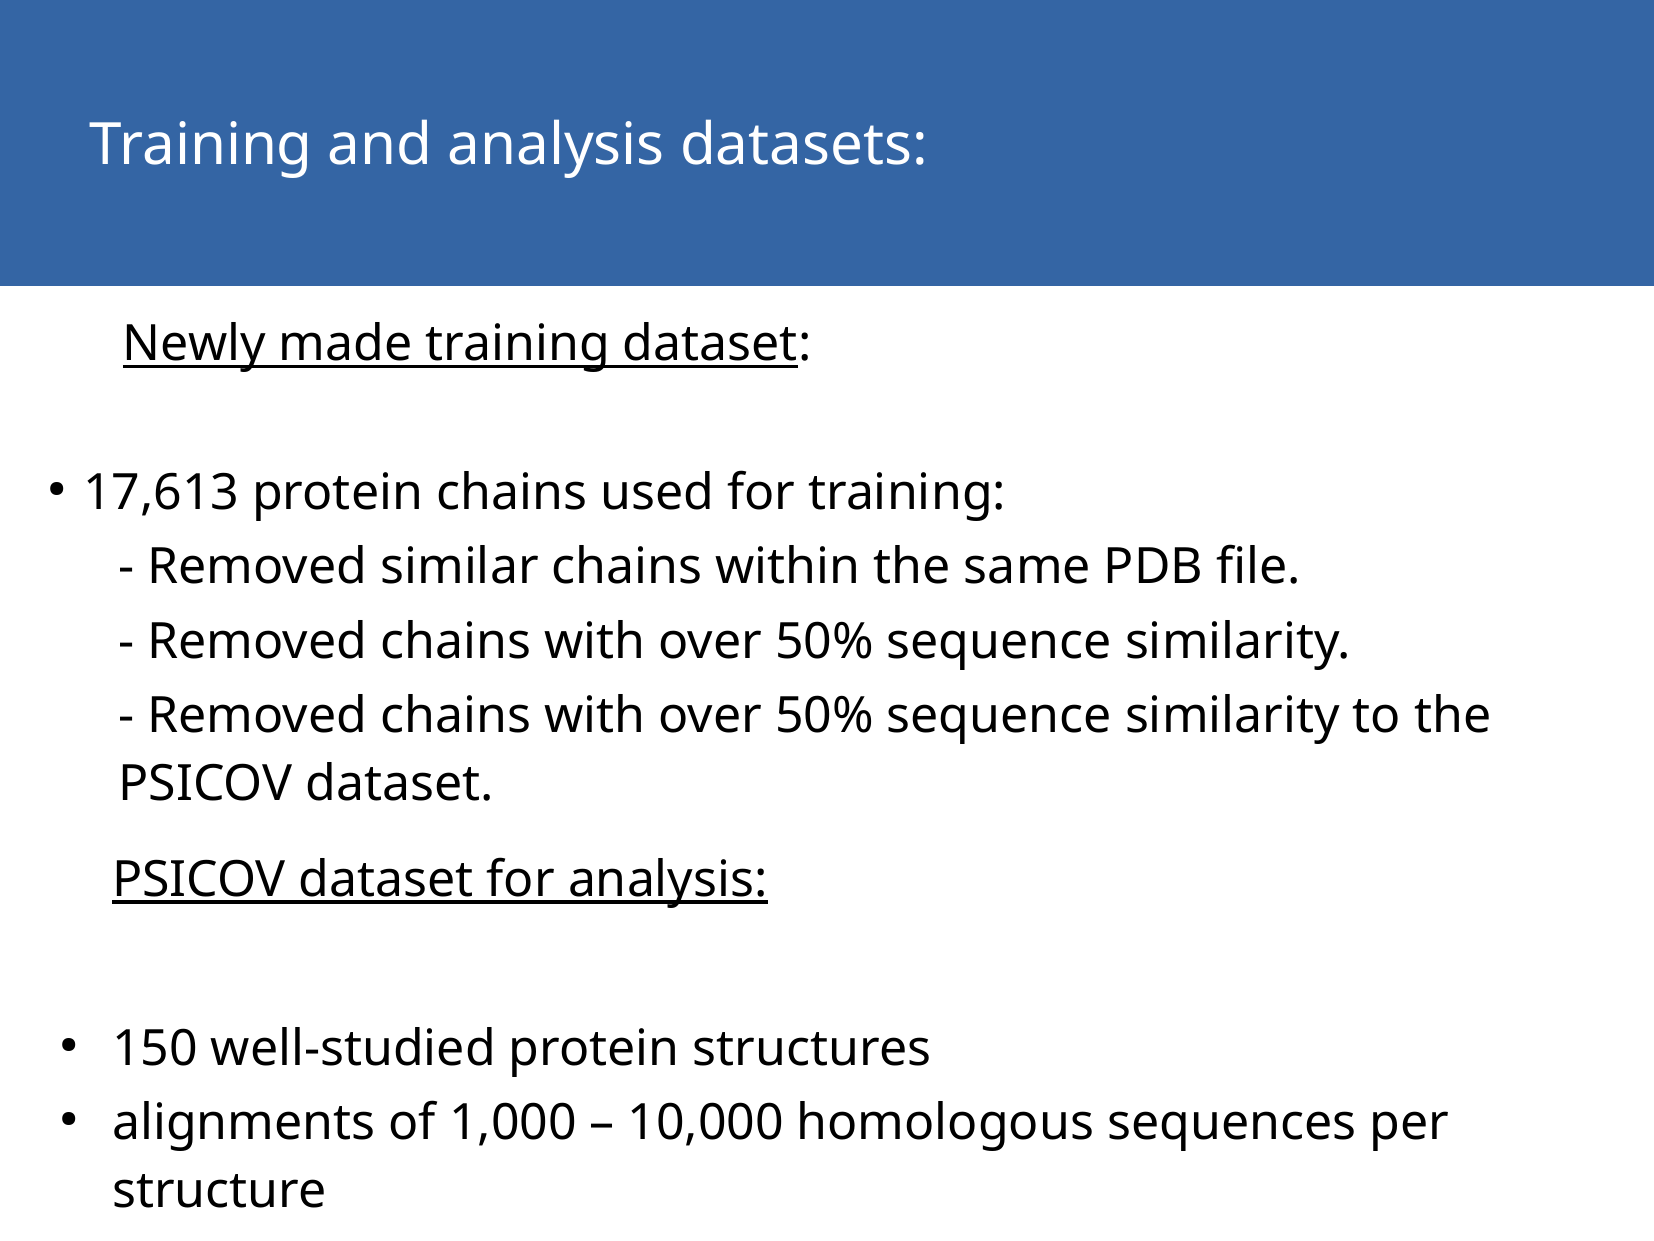

Training and analysis datasets:
	Newly made training dataset:
17,613 protein chains used for training:
- Removed similar chains within the same PDB file.
- Removed chains with over 50% sequence similarity.
- Removed chains with over 50% sequence similarity to the PSICOV dataset.
PSICOV dataset for analysis:
150 well-studied protein structures
alignments of 1,000 – 10,000 homologous sequences per structure